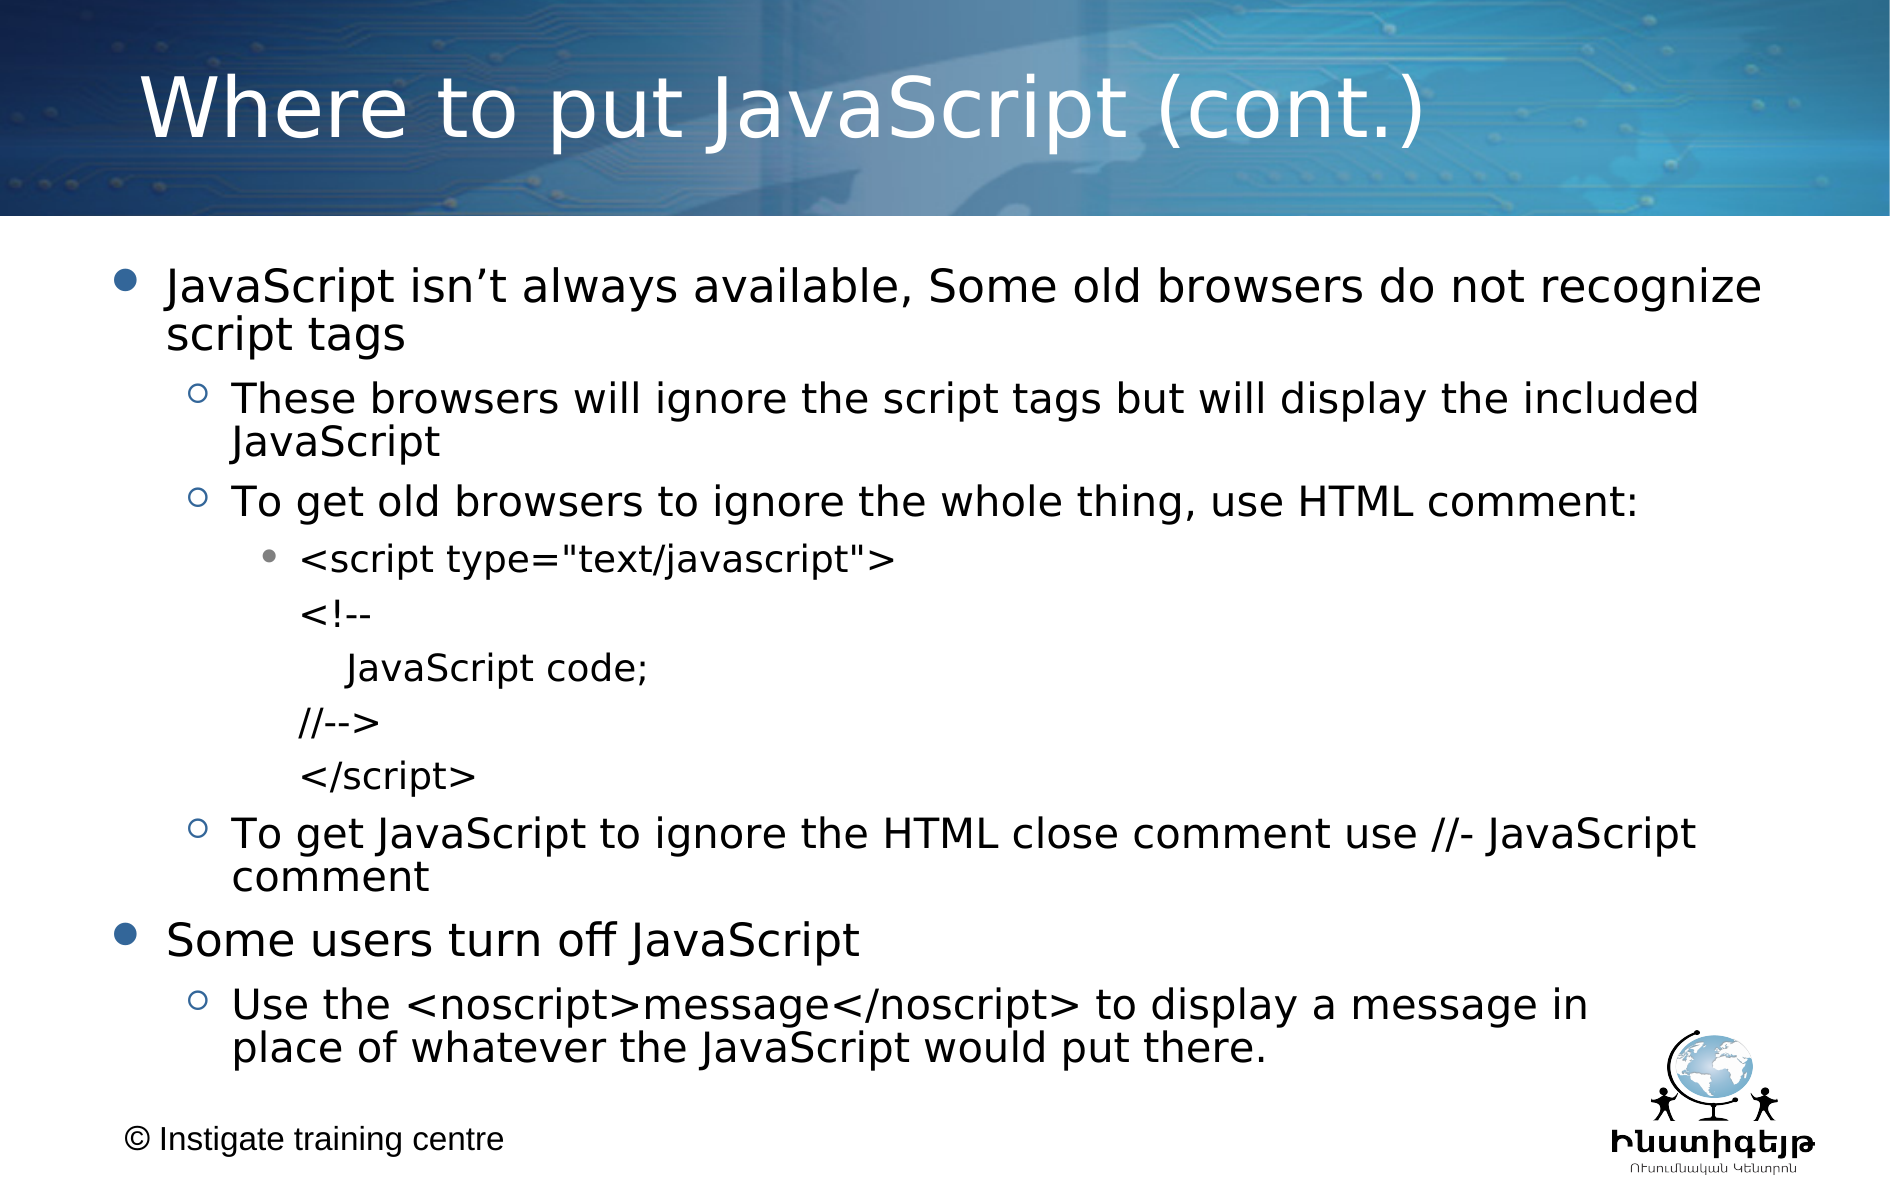

Where to put JavaScript (cont.)
# JavaScript isn’t always available, Some old browsers do not recognize script tags
These browsers will ignore the script tags but will display the included JavaScript
To get old browsers to ignore the whole thing, use HTML comment:
<script type="text/javascript">
<!--
 JavaScript code;
//-->
</script>
To get JavaScript to ignore the HTML close comment use //- JavaScript comment
Some users turn off JavaScript
Use the <noscript>message</noscript> to display a message in
place of whatever the JavaScript would put there.